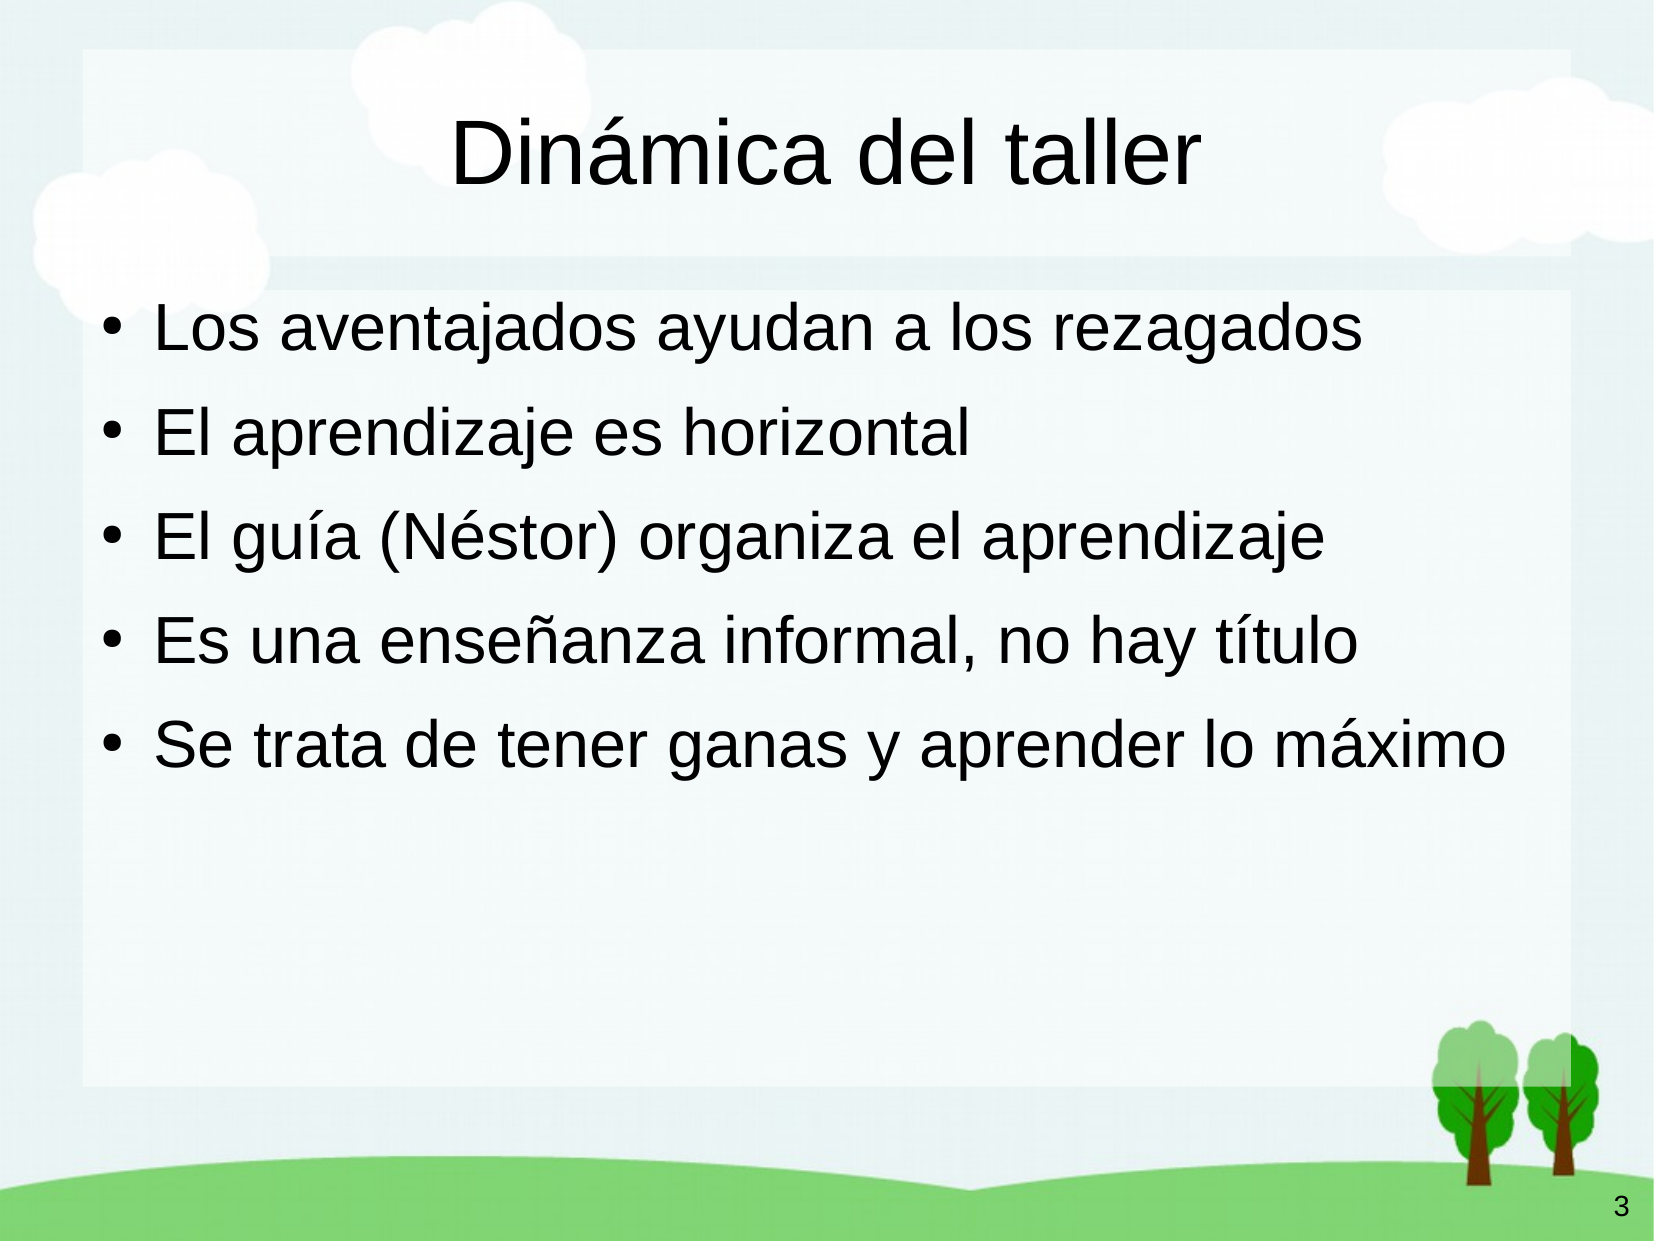

# Dinámica del taller
Los aventajados ayudan a los rezagados
El aprendizaje es horizontal
El guía (Néstor) organiza el aprendizaje
Es una enseñanza informal, no hay título
Se trata de tener ganas y aprender lo máximo
3